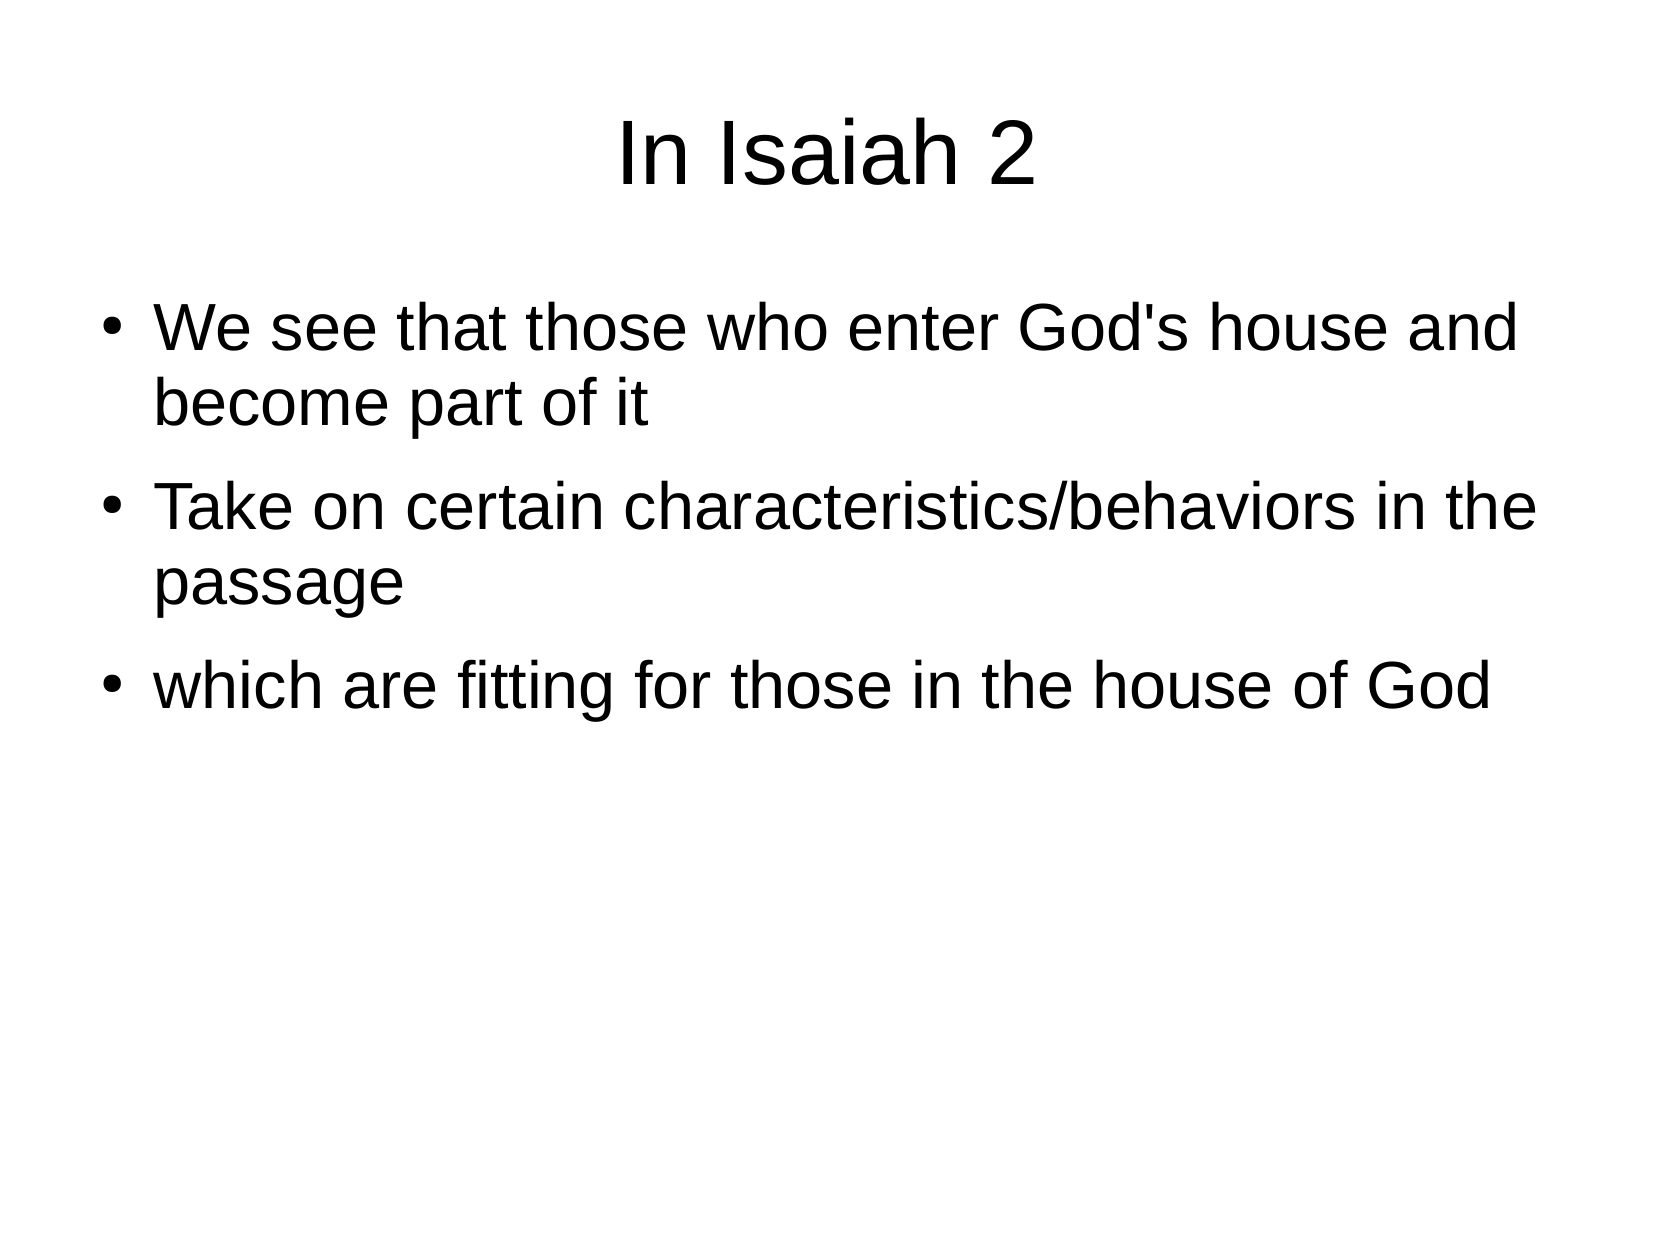

# In Isaiah 2
We see that those who enter God's house and become part of it
Take on certain characteristics/behaviors in the passage
which are fitting for those in the house of God